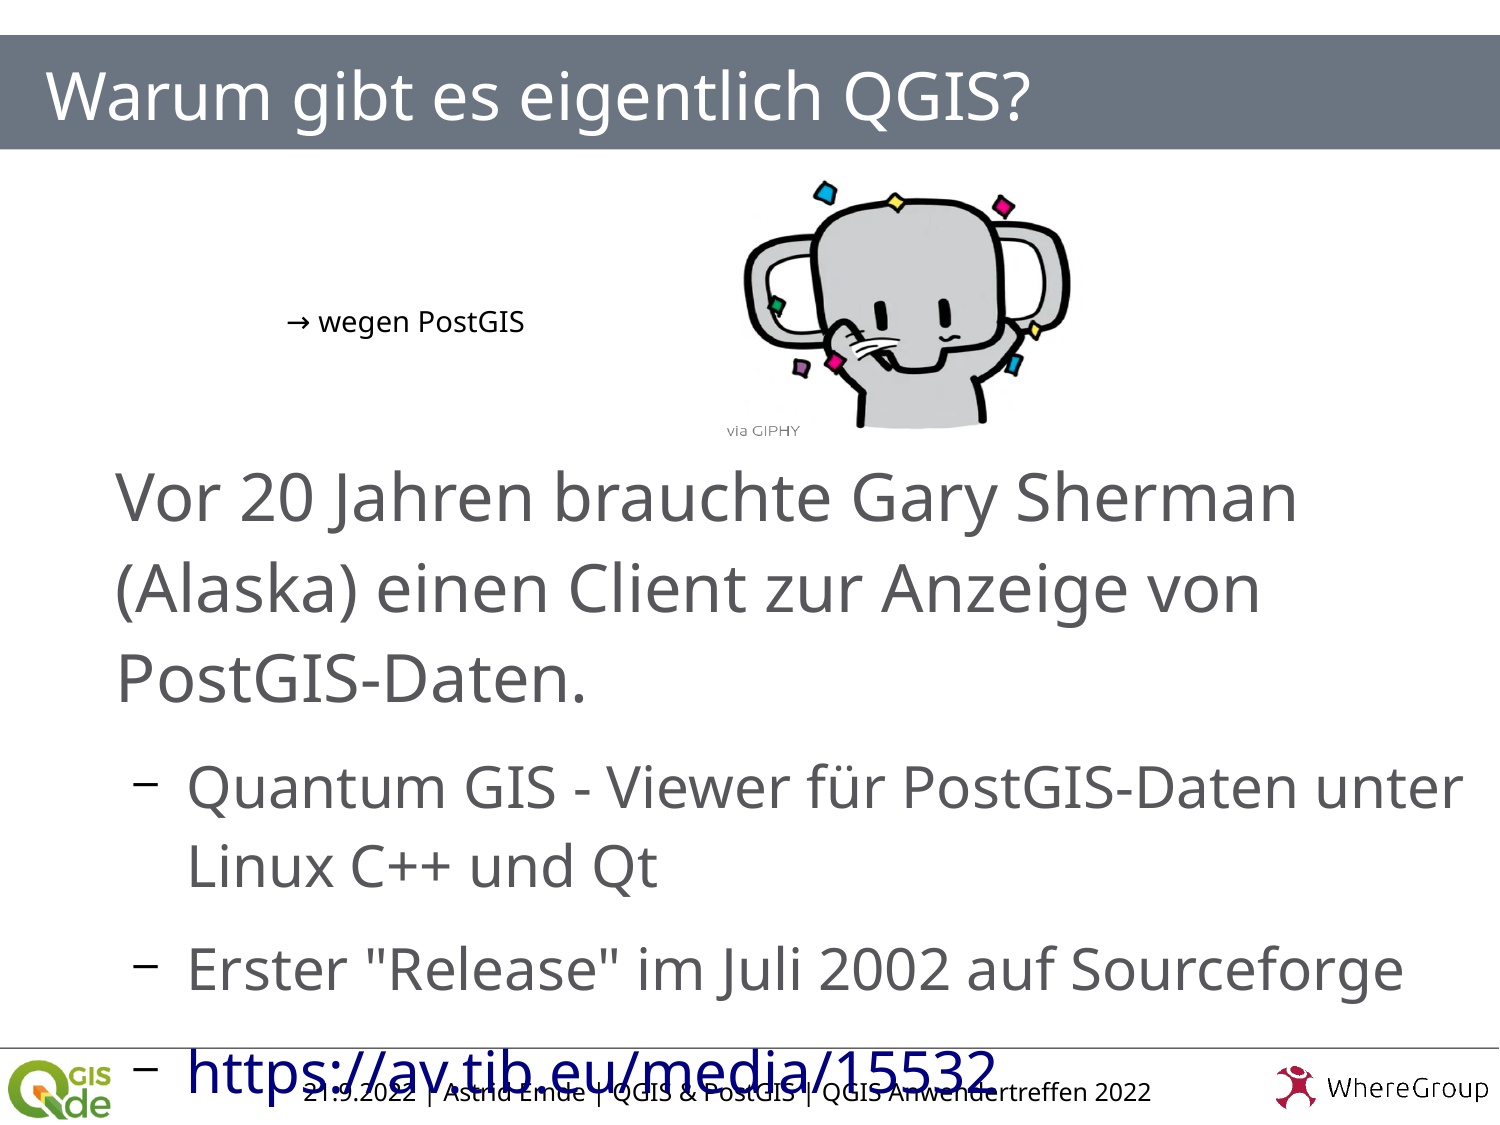

# Warum gibt es eigentlich QGIS?
→ wegen PostGIS
Vor 20 Jahren brauchte Gary Sherman (Alaska) einen Client zur Anzeige von PostGIS-Daten.
Quantum GIS - Viewer für PostGIS-Daten unter Linux C++ und Qt
Erster "Release" im Juli 2002 auf Sourceforge
https://av.tib.eu/media/15532